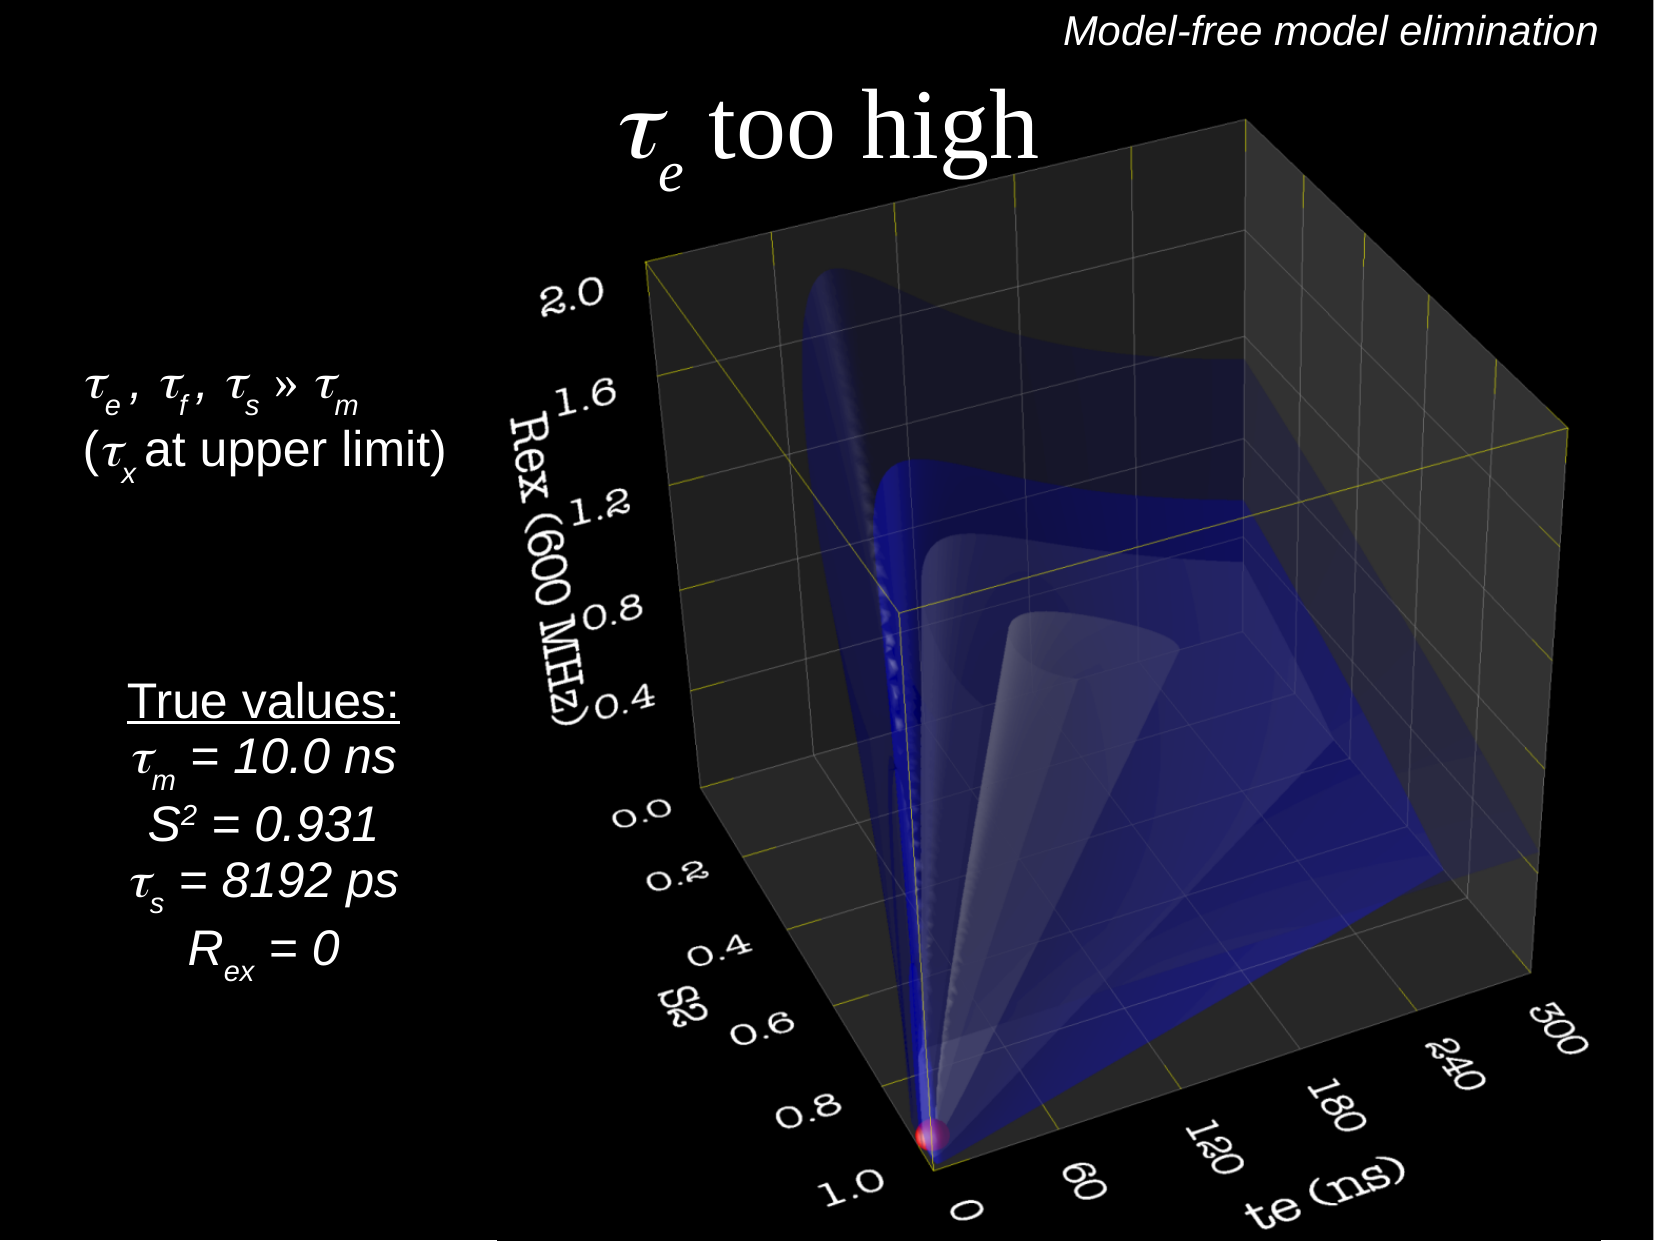

Model-free model elimination
te too high
te , tf , ts » tm
(tx at upper limit)
True values:
tm = 10.0 ns
S2 = 0.931
ts = 8192 ps
Rex = 0